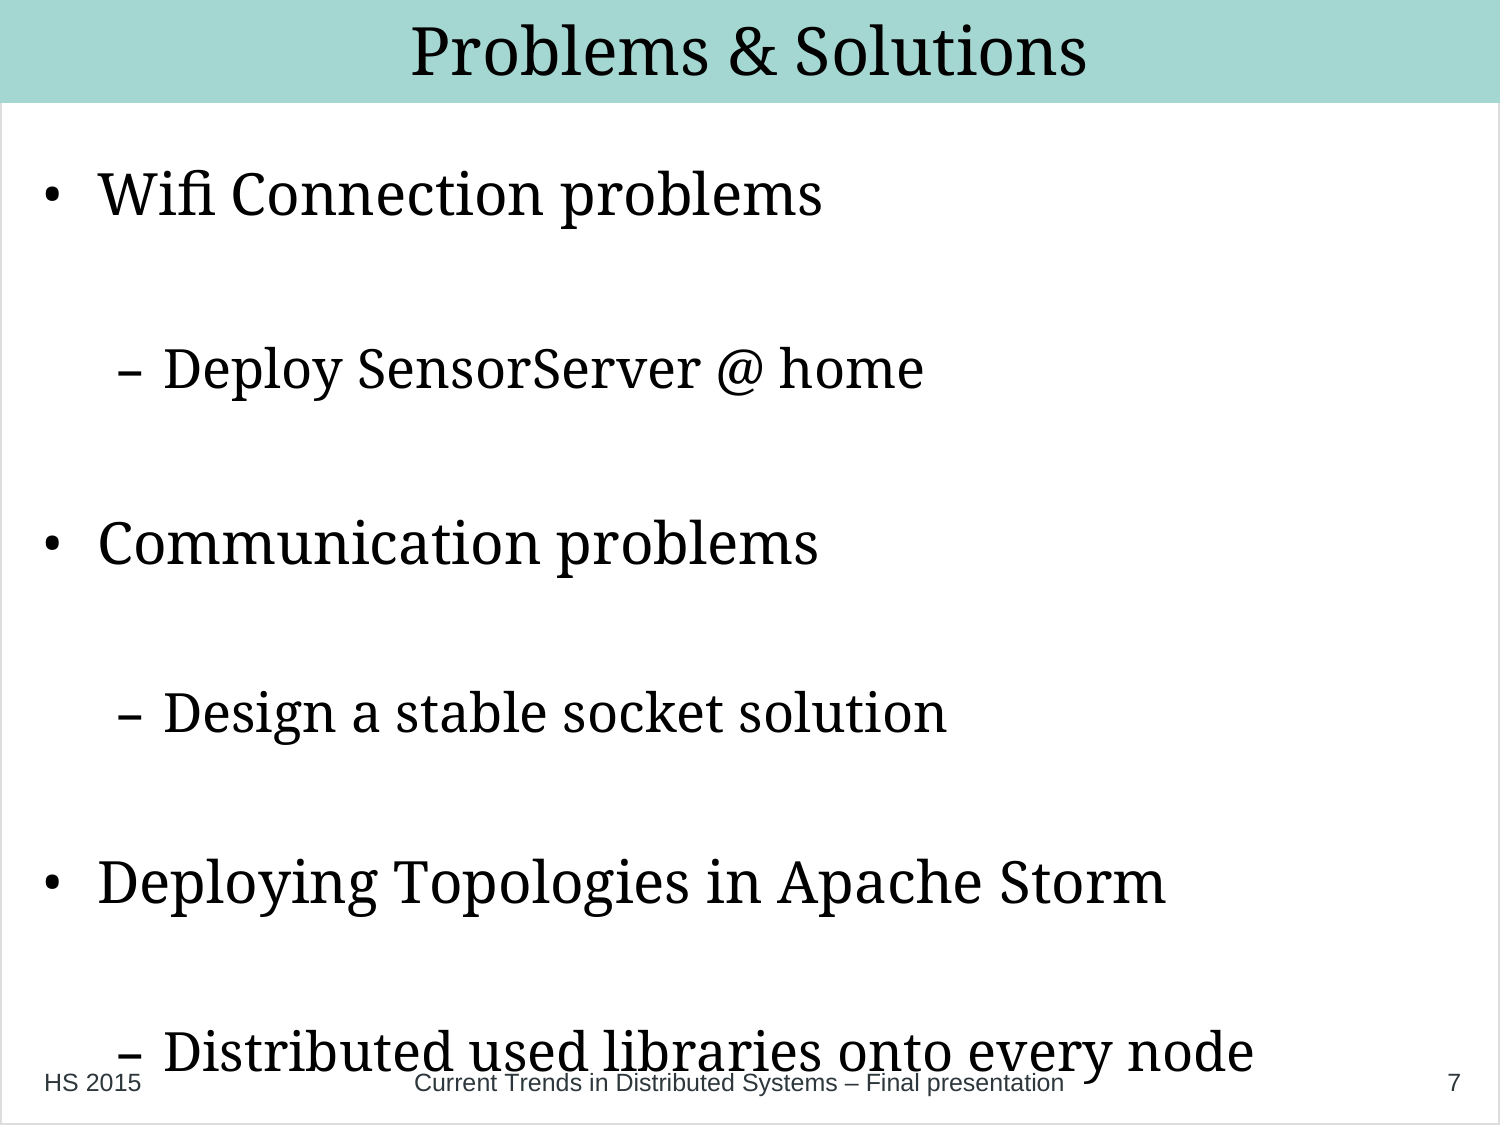

# Problems & Solutions
Wifi Connection problems
Deploy SensorServer @ home
Communication problems
Design a stable socket solution
Deploying Topologies in Apache Storm
Distributed used libraries onto every node
HS 2015
Current Trends in Distributed Systems – Final presentation